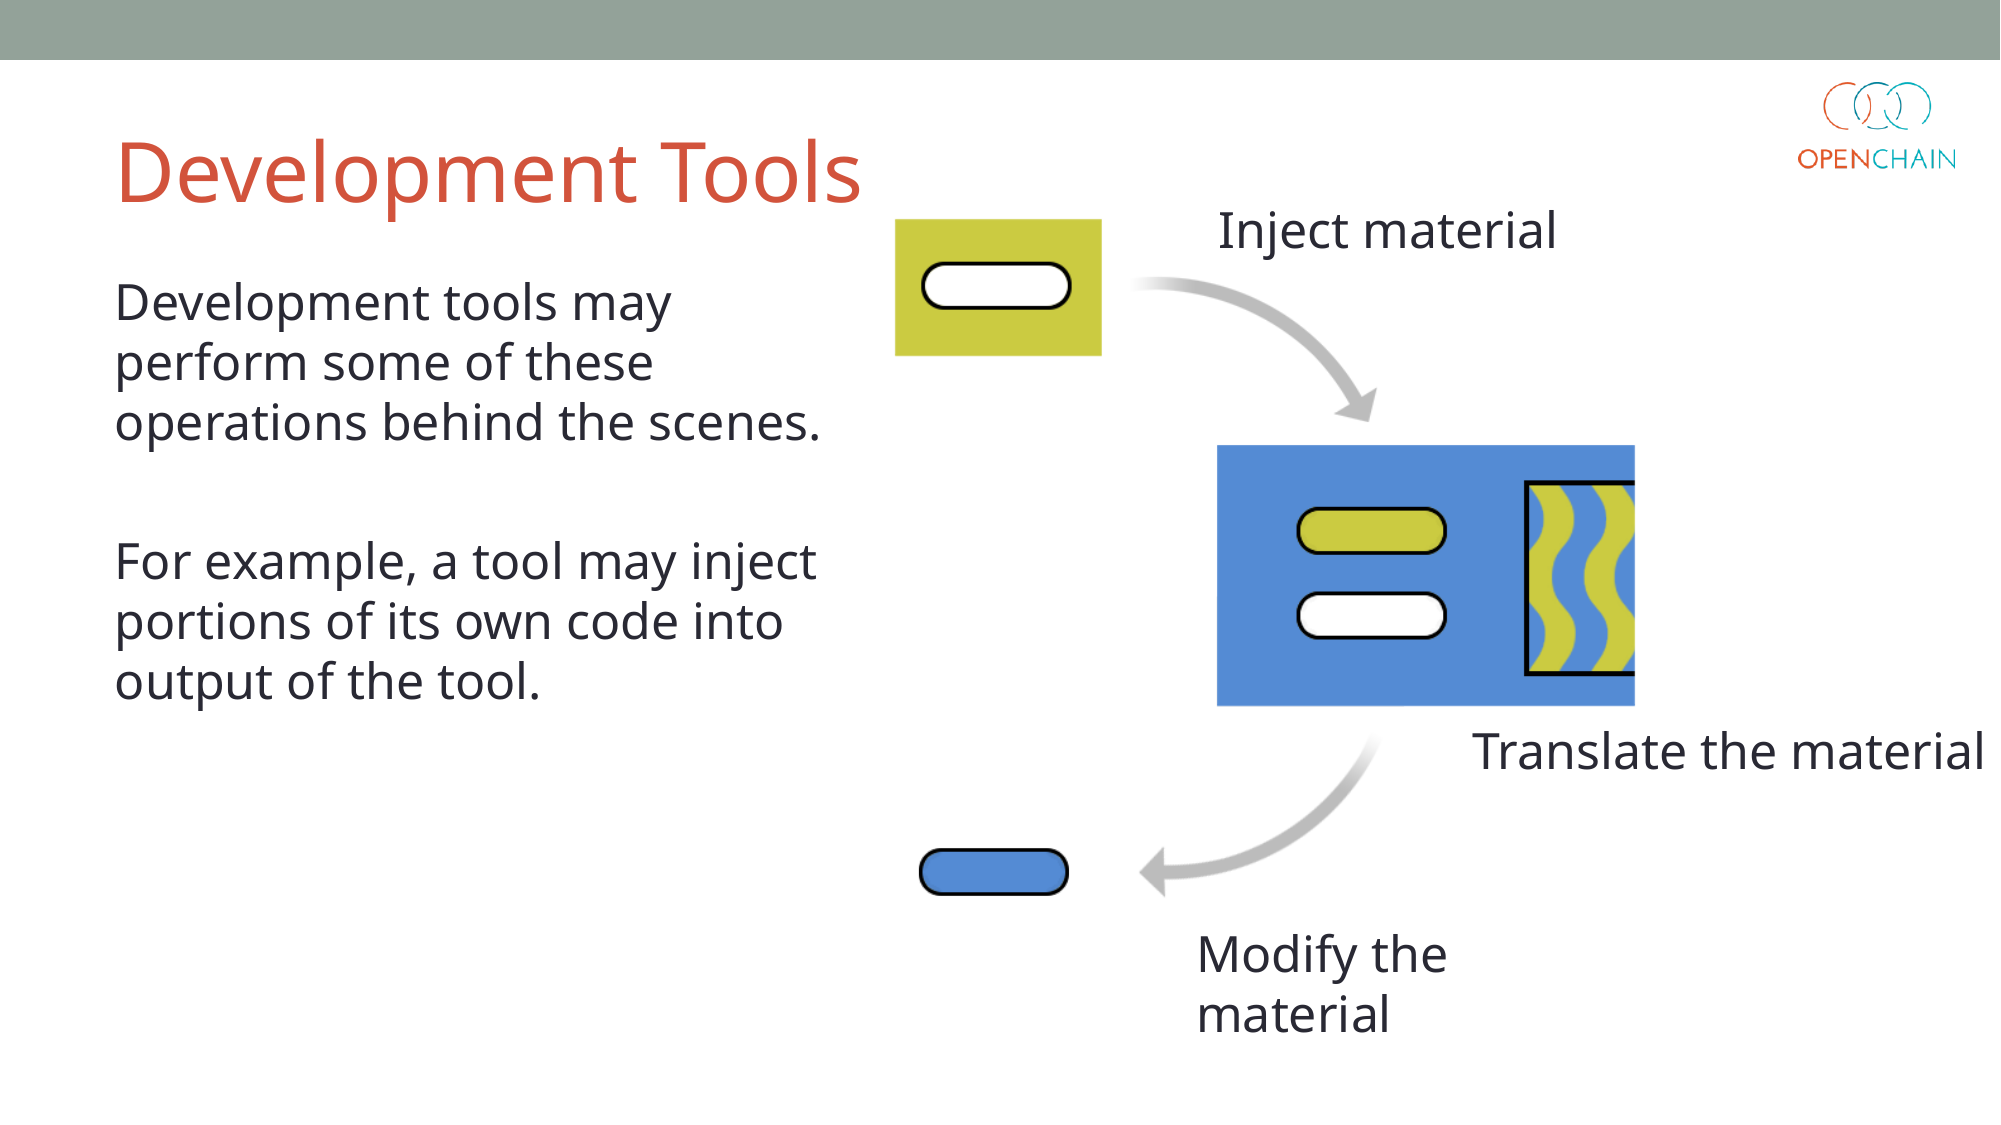

# Development Tools
Inject material
Development tools may perform some of these operations behind the scenes.
For example, a tool may inject portions of its own code into output of the tool.
Translate the material
Modify the material